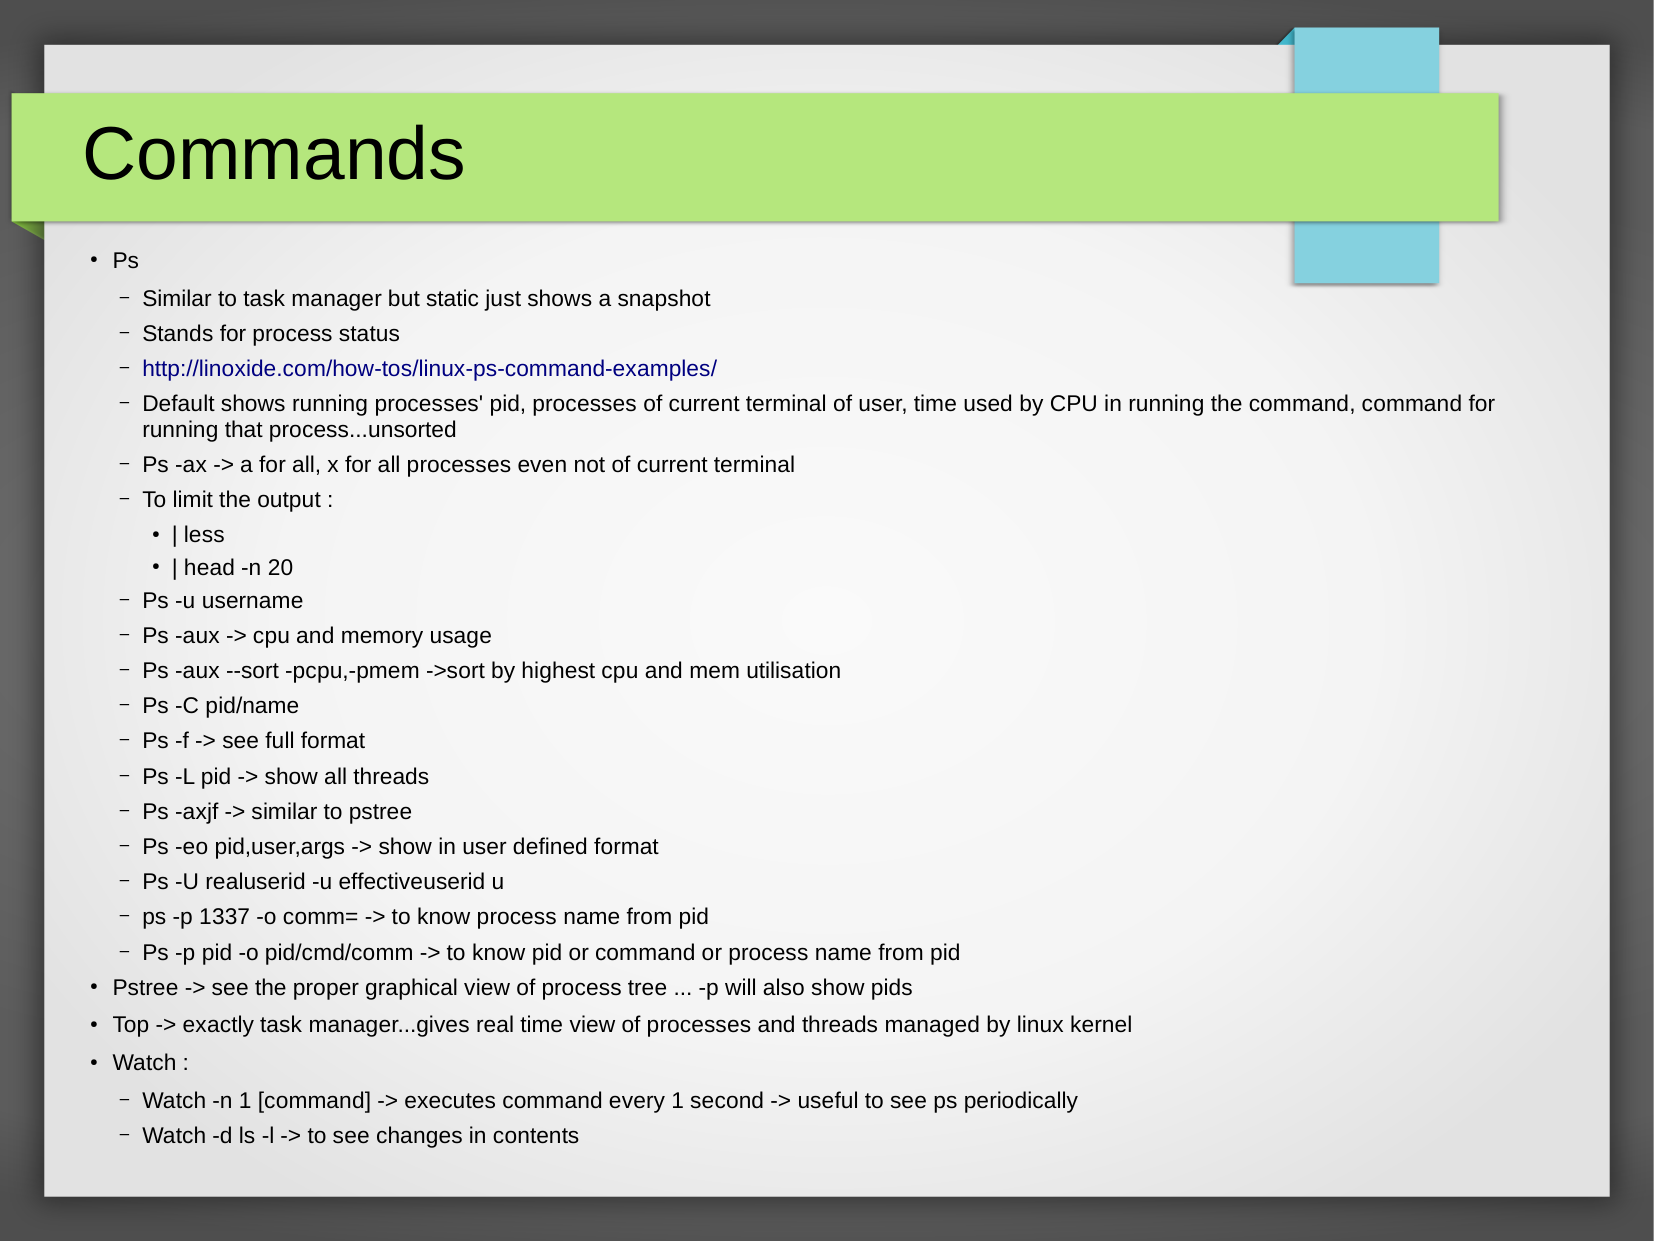

# Commands
Ps
Similar to task manager but static just shows a snapshot
Stands for process status
http://linoxide.com/how-tos/linux-ps-command-examples/
Default shows running processes' pid, processes of current terminal of user, time used by CPU in running the command, command for running that process...unsorted
Ps -ax -> a for all, x for all processes even not of current terminal
To limit the output :
| less
| head -n 20
Ps -u username
Ps -aux -> cpu and memory usage
Ps -aux --sort -pcpu,-pmem ->sort by highest cpu and mem utilisation
Ps -C pid/name
Ps -f -> see full format
Ps -L pid -> show all threads
Ps -axjf -> similar to pstree
Ps -eo pid,user,args -> show in user defined format
Ps -U realuserid -u effectiveuserid u
ps -p 1337 -o comm= -> to know process name from pid
Ps -p pid -o pid/cmd/comm -> to know pid or command or process name from pid
Pstree -> see the proper graphical view of process tree ... -p will also show pids
Top -> exactly task manager...gives real time view of processes and threads managed by linux kernel
Watch :
Watch -n 1 [command] -> executes command every 1 second -> useful to see ps periodically
Watch -d ls -l -> to see changes in contents